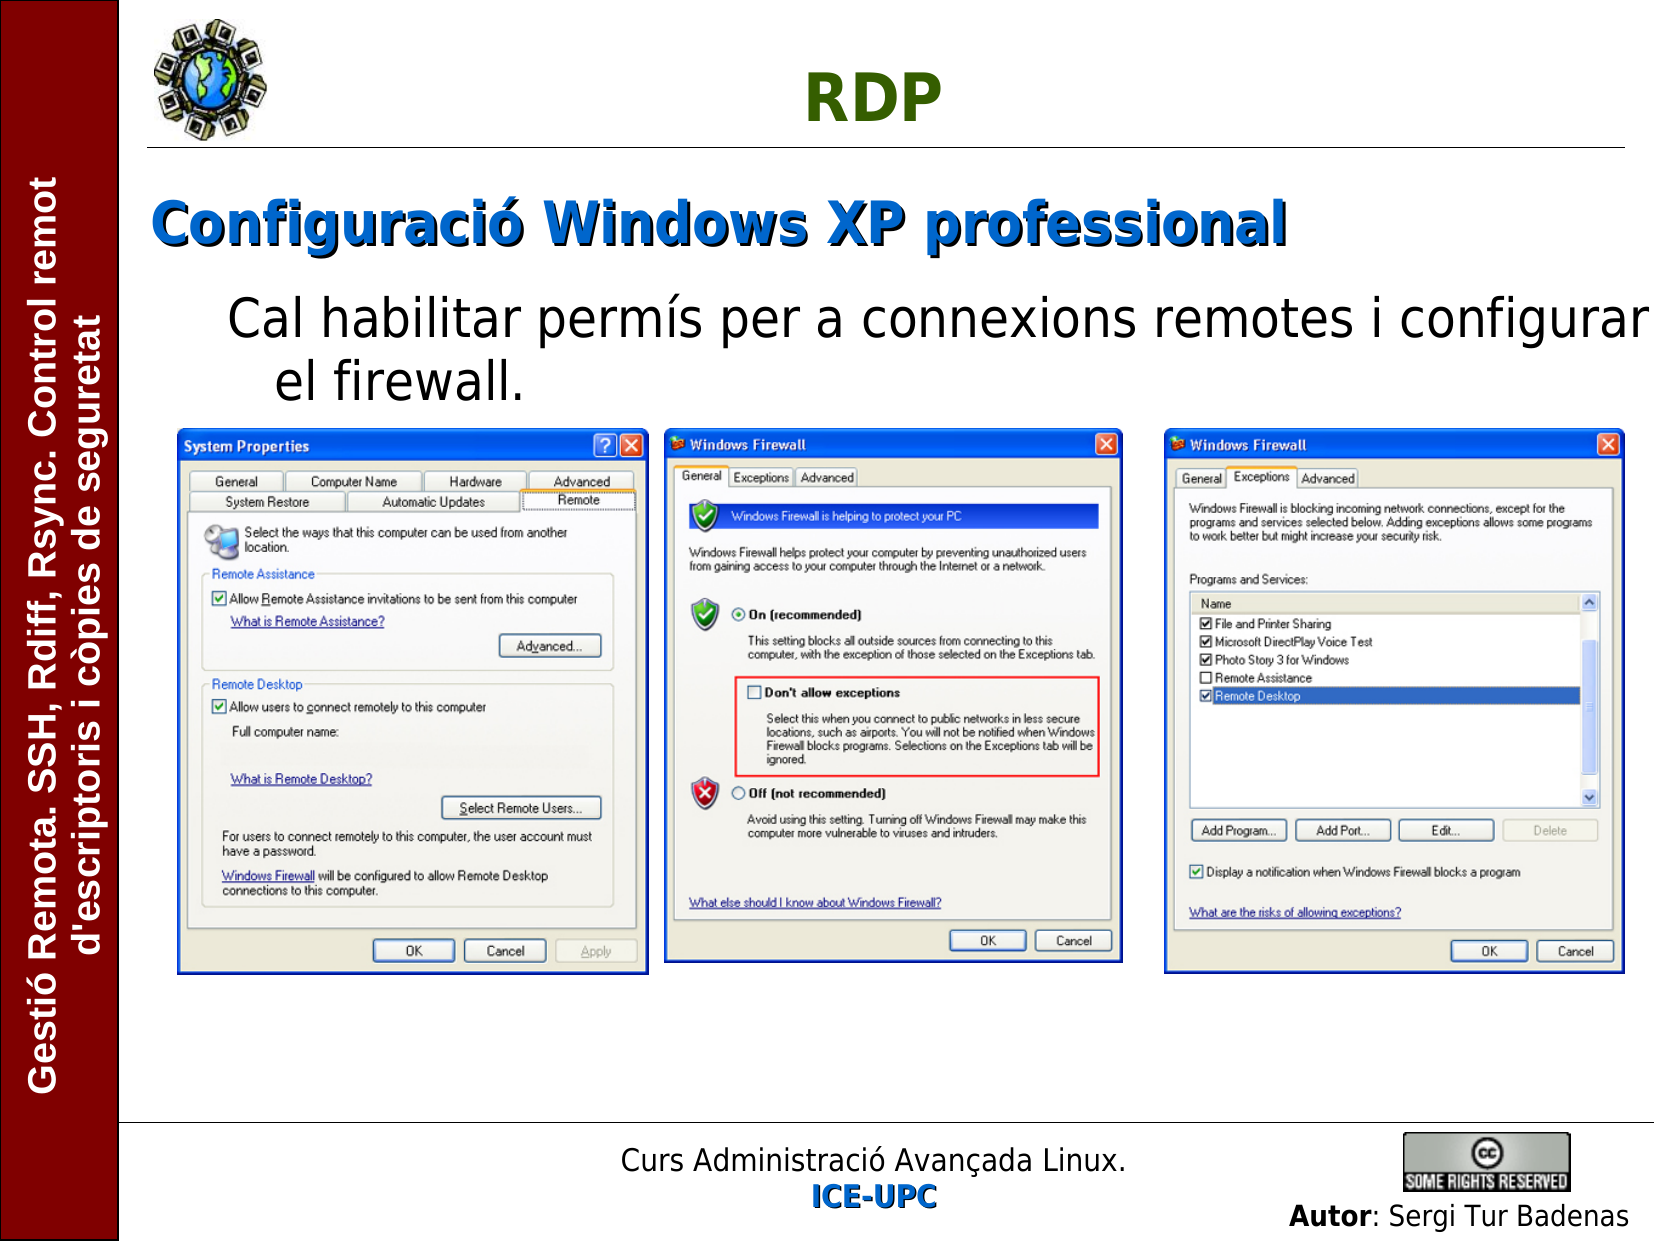

# RDP
Configuració Windows XP professional
Cal habilitar permís per a connexions remotes i configurar el firewall.